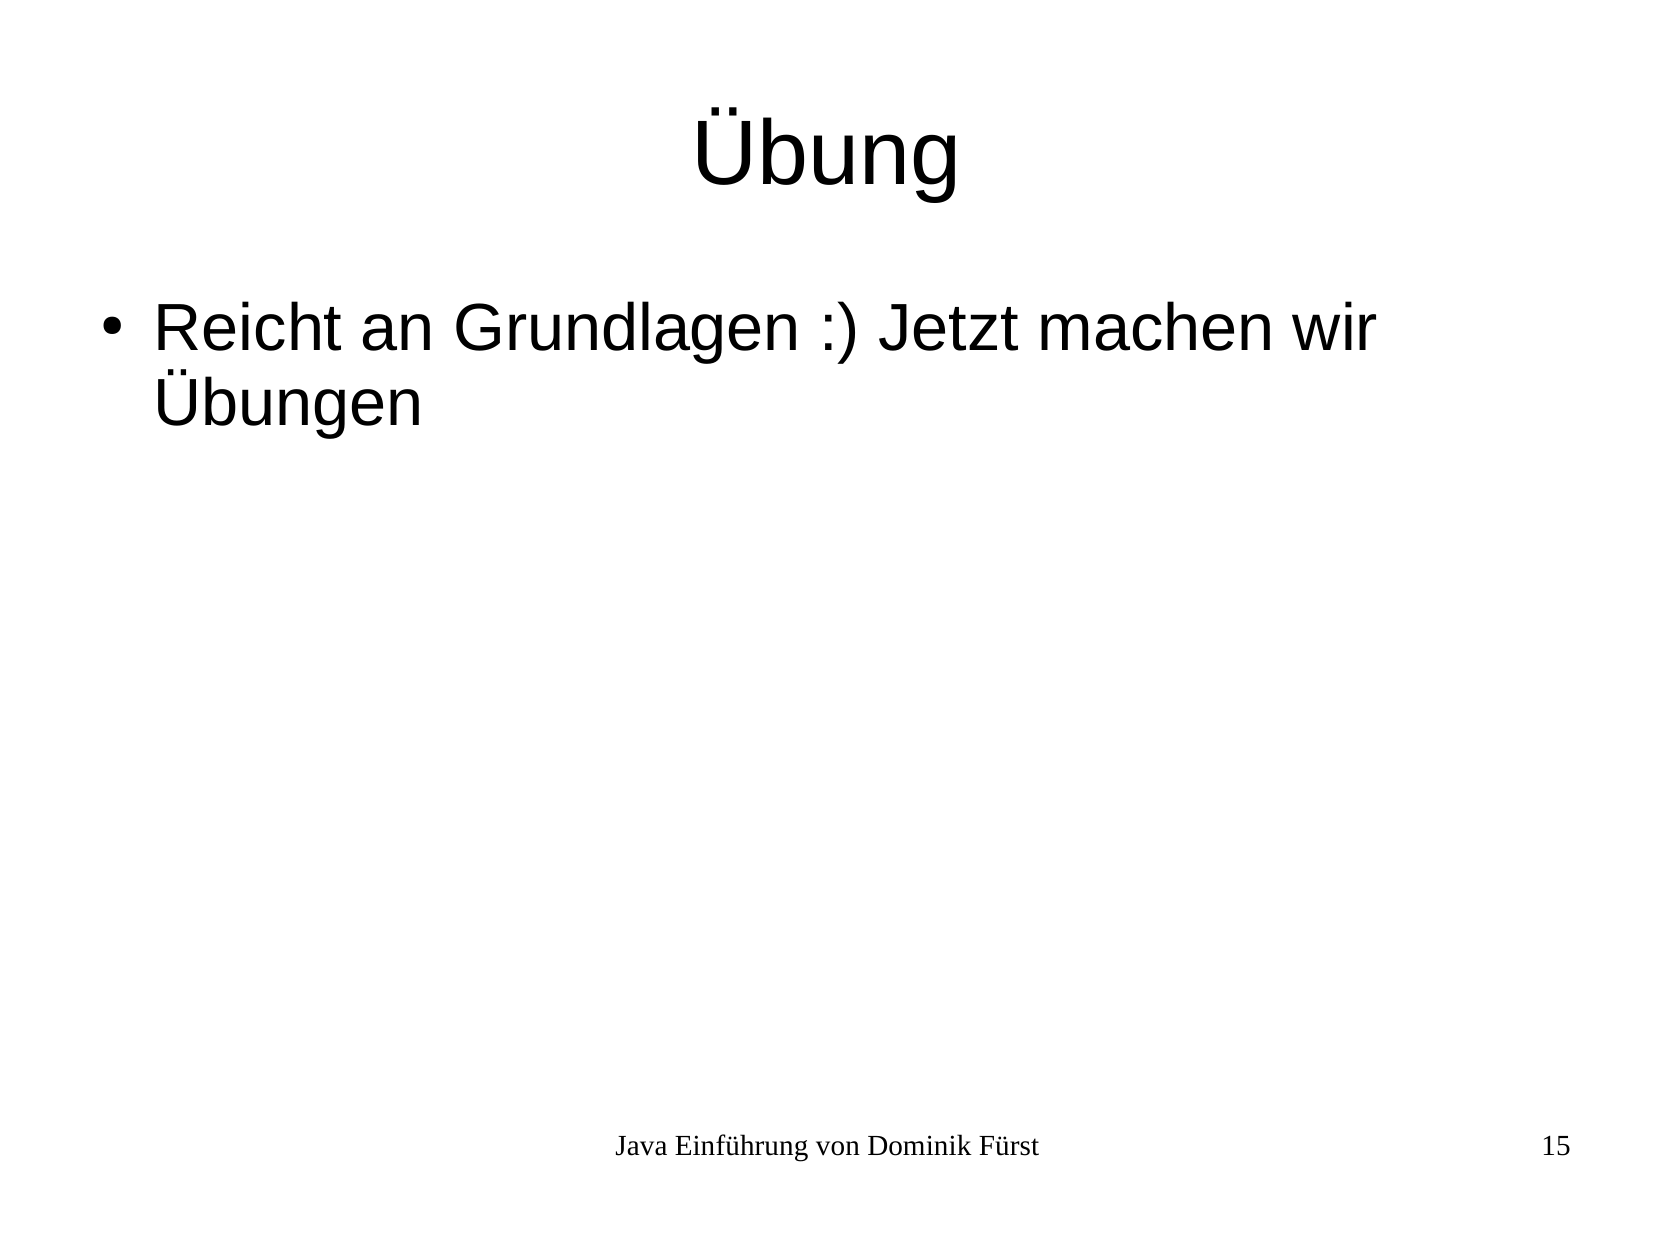

# Übung
Reicht an Grundlagen :) Jetzt machen wir Übungen
Java Einführung von Dominik Fürst
15